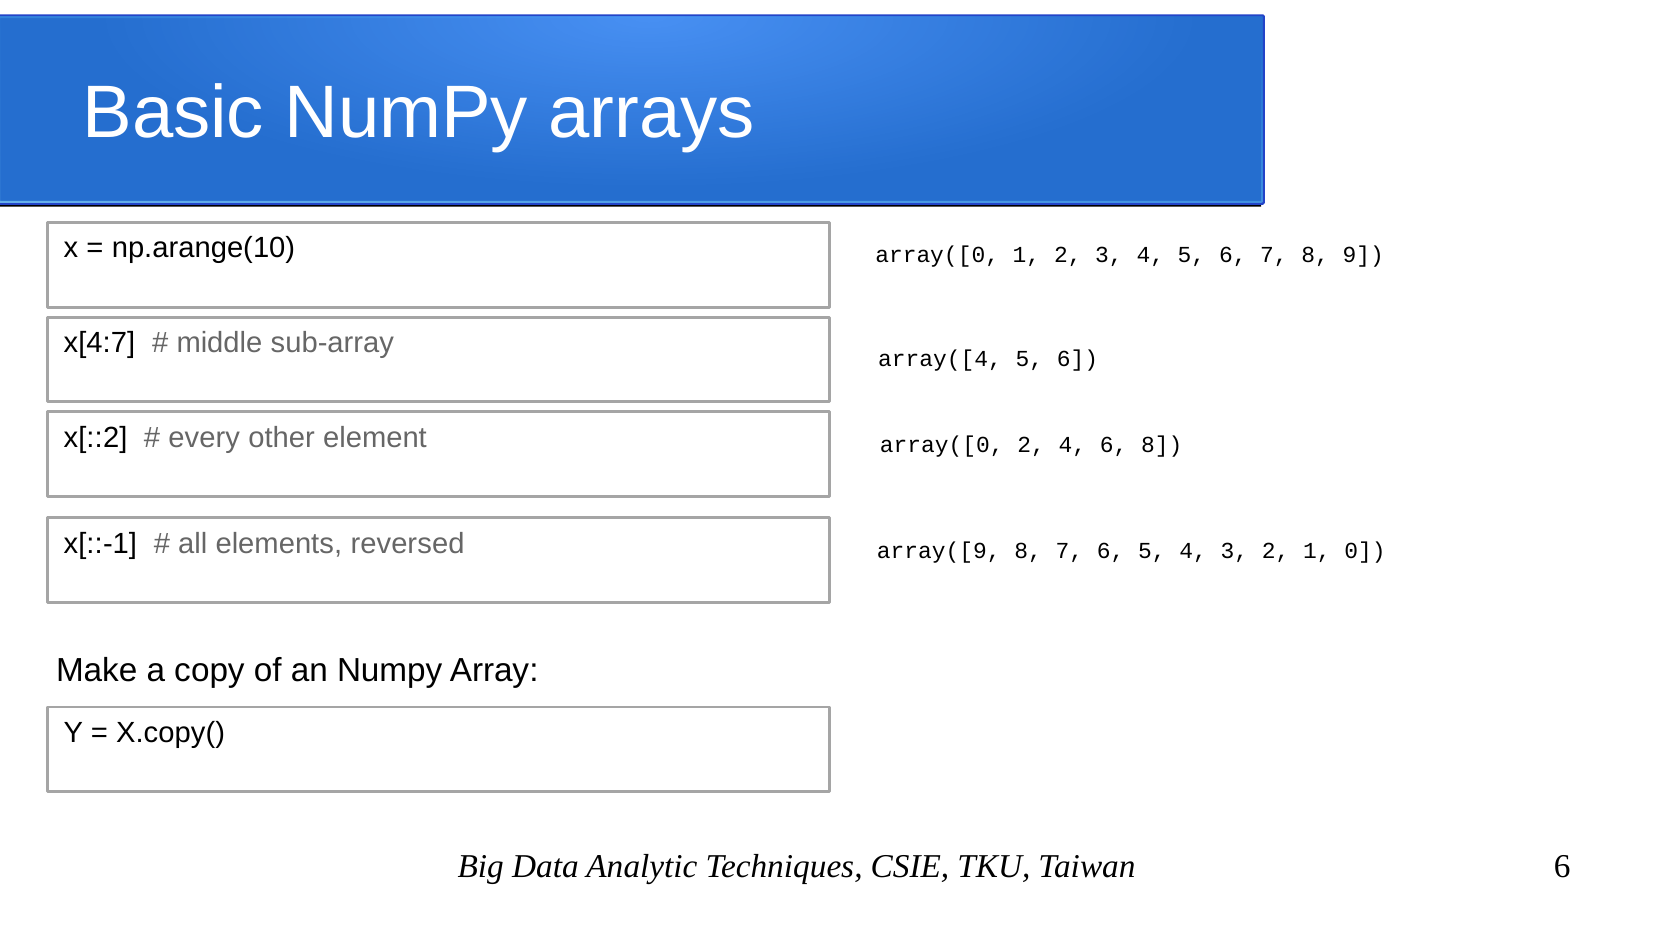

# Basic NumPy arrays
x = np.arange(10)
array([0, 1, 2, 3, 4, 5, 6, 7, 8, 9])
x[4:7] # middle sub-array
array([4, 5, 6])
x[::2] # every other element
array([0, 2, 4, 6, 8])
x[::-1] # all elements, reversed
array([9, 8, 7, 6, 5, 4, 3, 2, 1, 0])
Make a copy of an Numpy Array:
Y = X.copy()
Big Data Analytic Techniques, CSIE, TKU, Taiwan
6